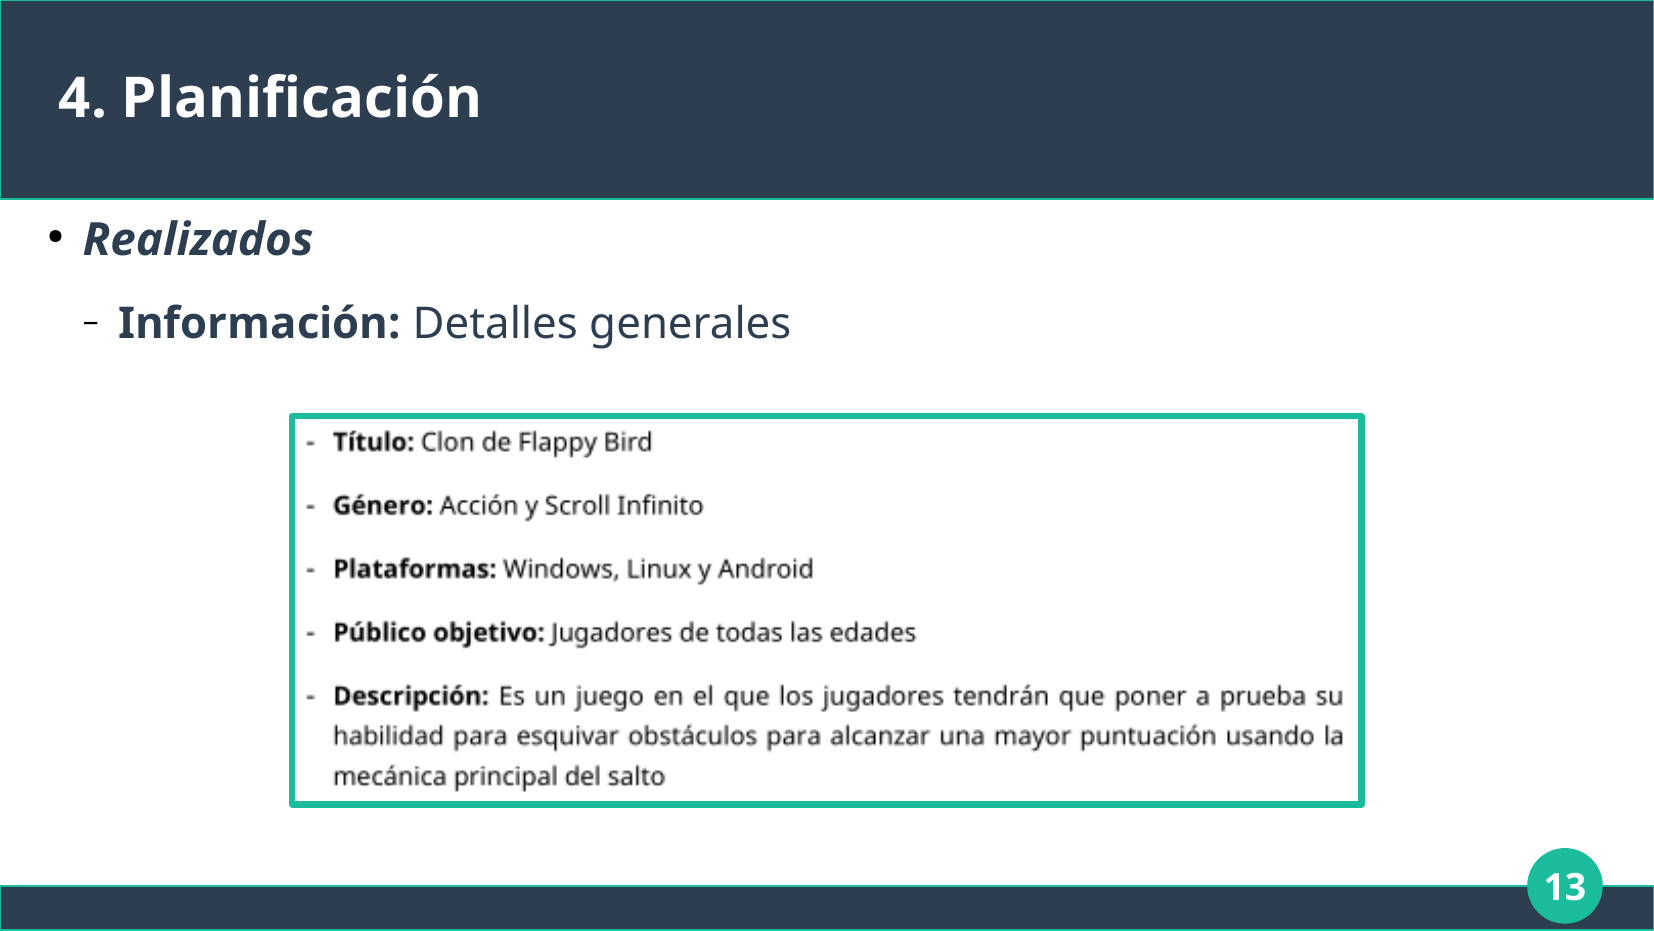

# 4. Planificación
Realizados
Información: Detalles generales
13